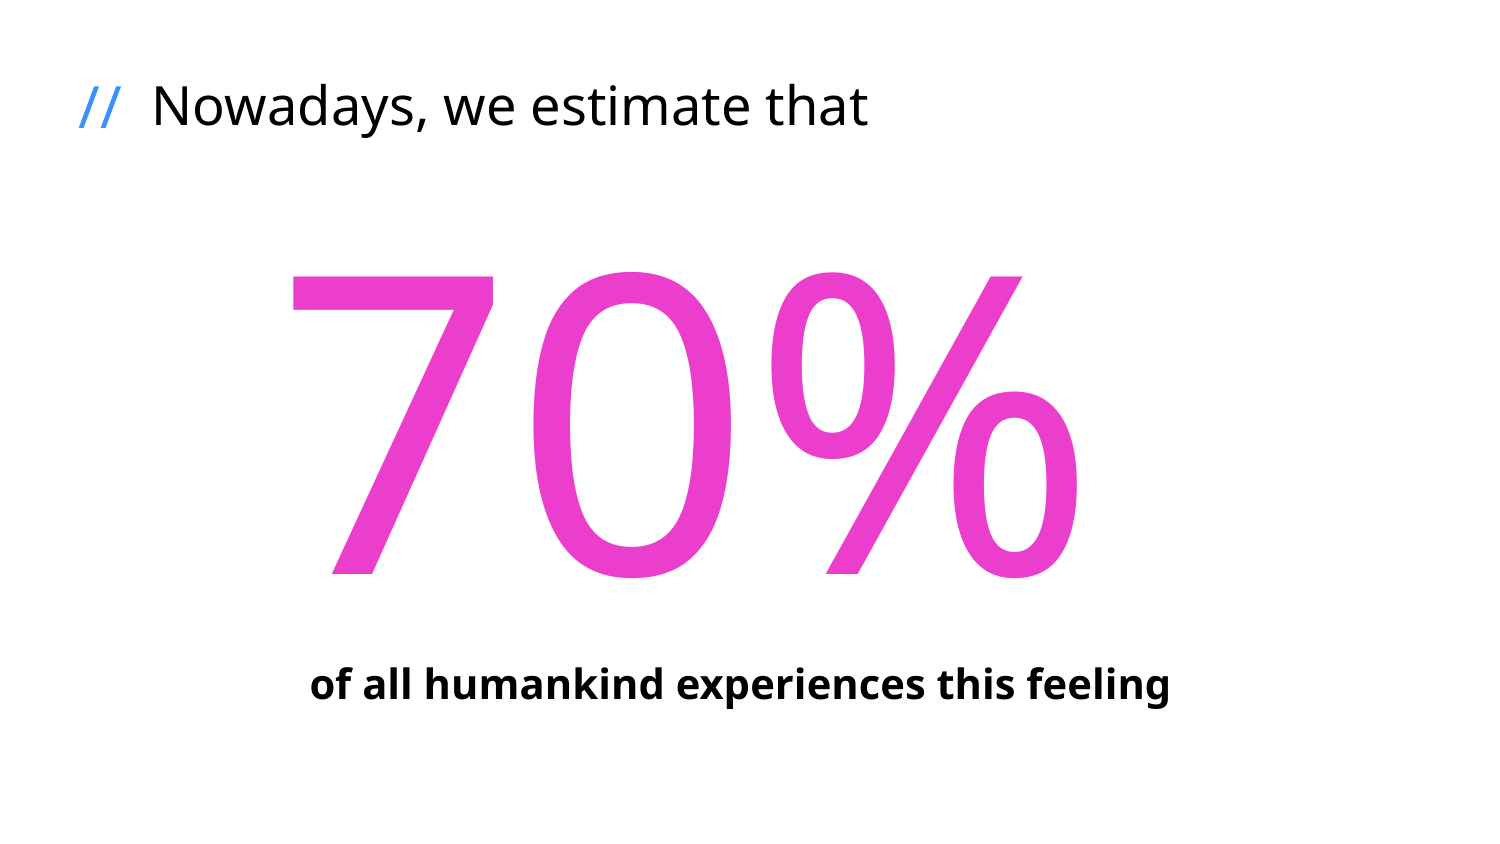

# Nowadays, we estimate that
70%
of all humankind experiences this feeling